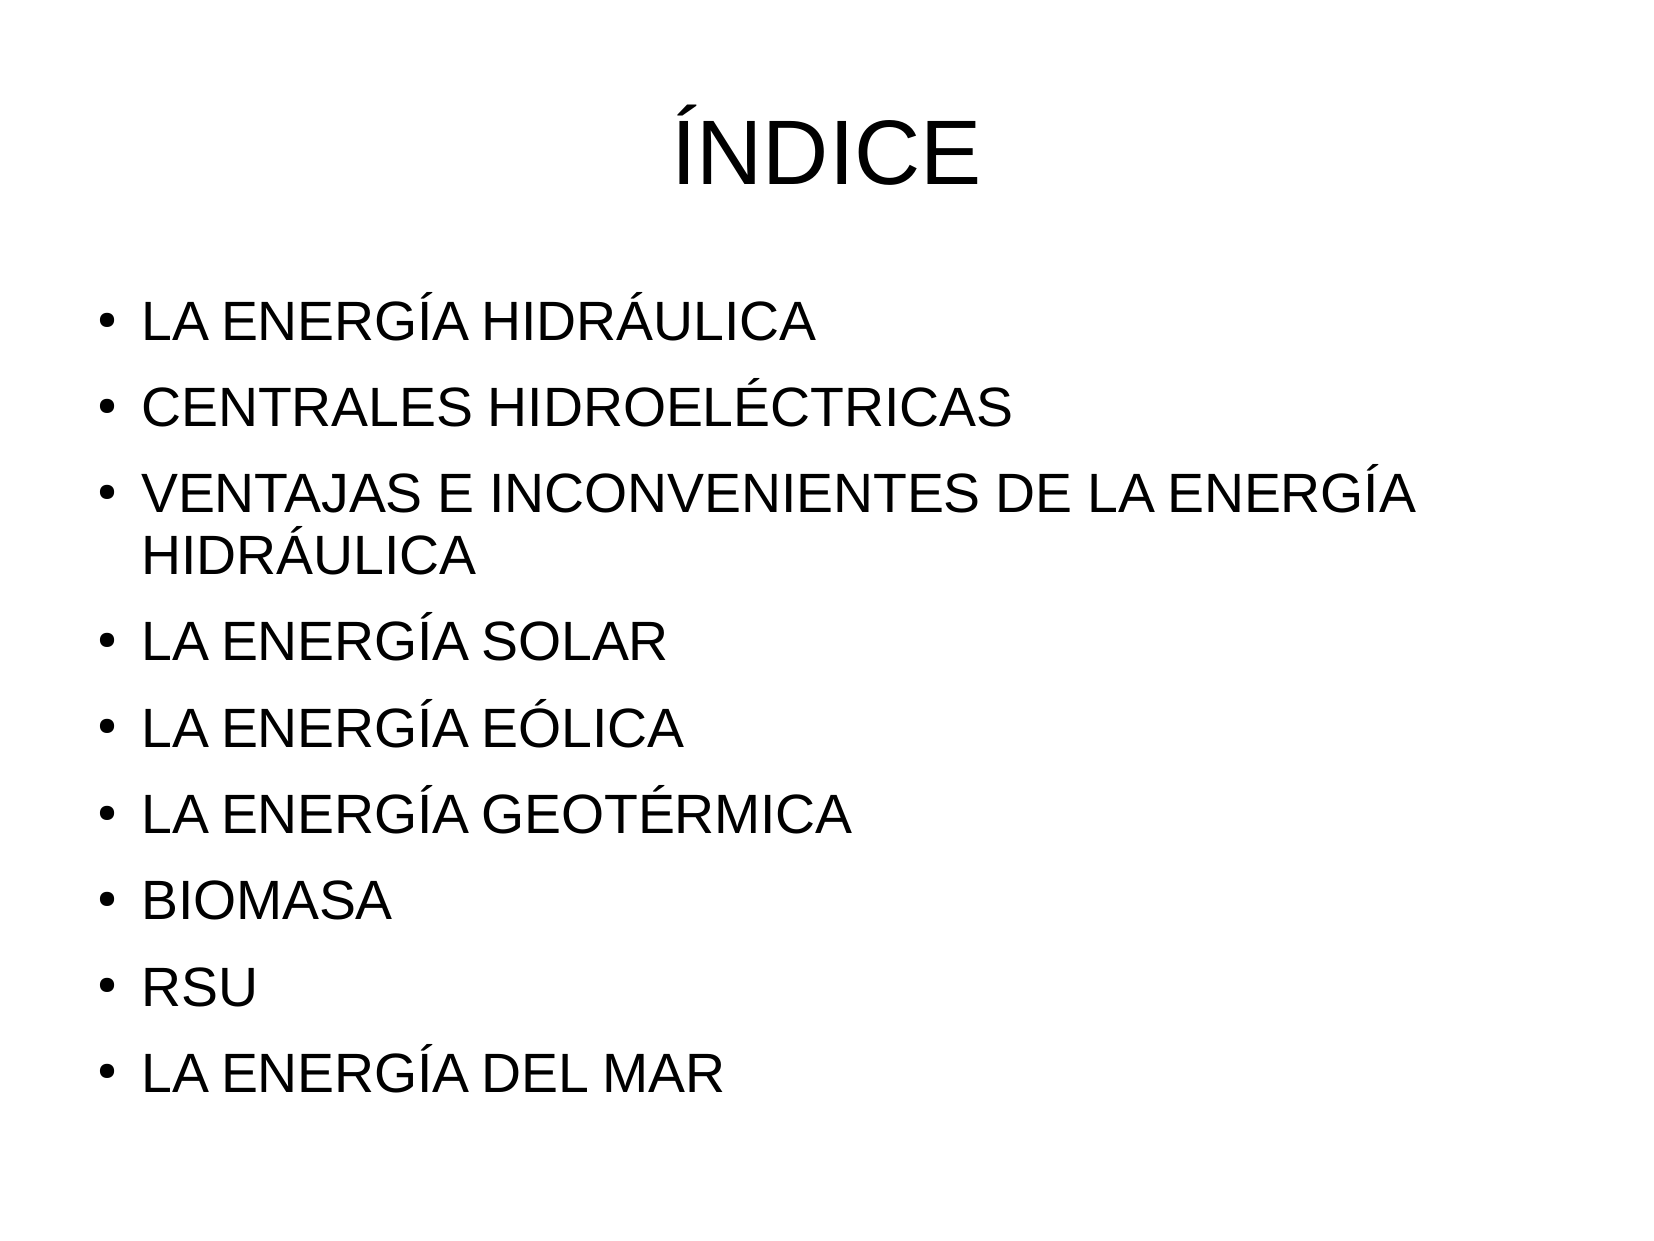

# ÍNDICE
LA ENERGÍA HIDRÁULICA
CENTRALES HIDROELÉCTRICAS
VENTAJAS E INCONVENIENTES DE LA ENERGÍA HIDRÁULICA
LA ENERGÍA SOLAR
LA ENERGÍA EÓLICA
LA ENERGÍA GEOTÉRMICA
BIOMASA
RSU
LA ENERGÍA DEL MAR